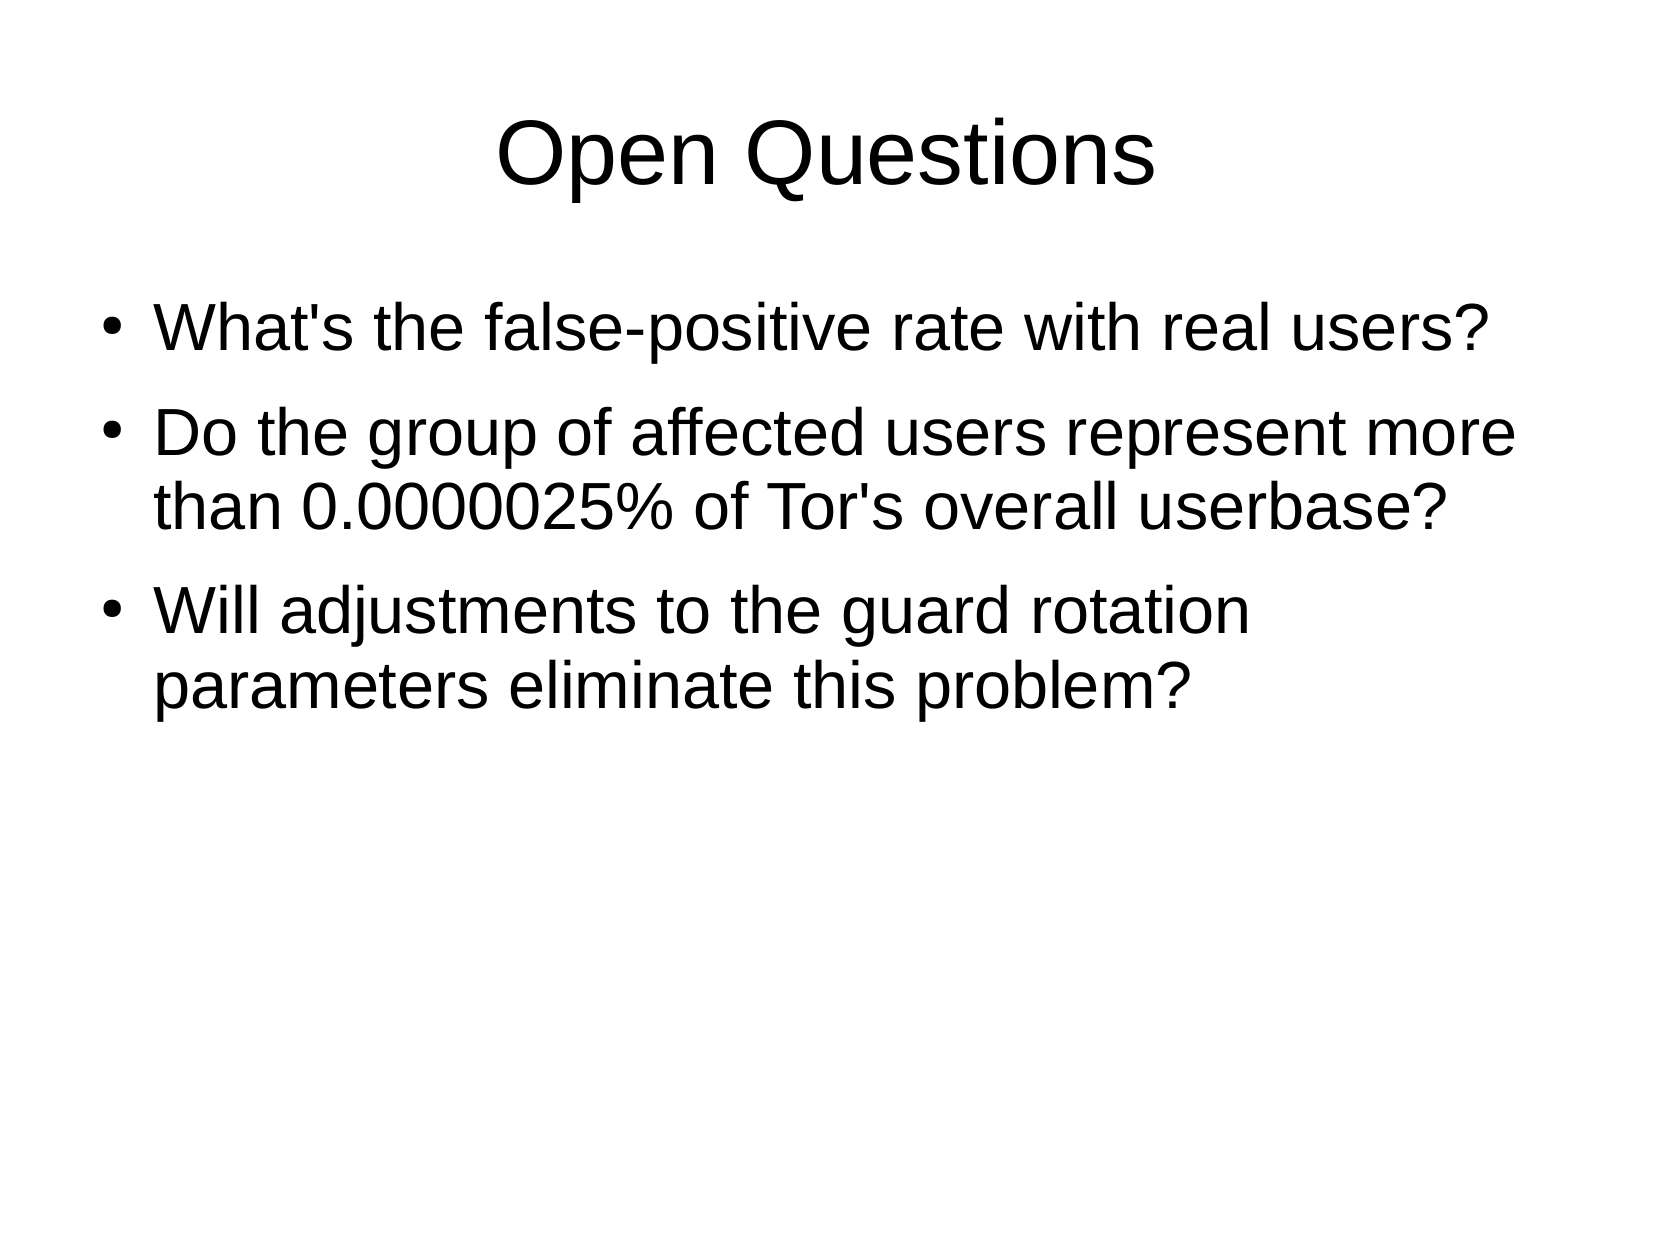

# Open Questions
What's the false-positive rate with real users?
Do the group of affected users represent more than 0.0000025% of Tor's overall userbase?
Will adjustments to the guard rotation parameters eliminate this problem?